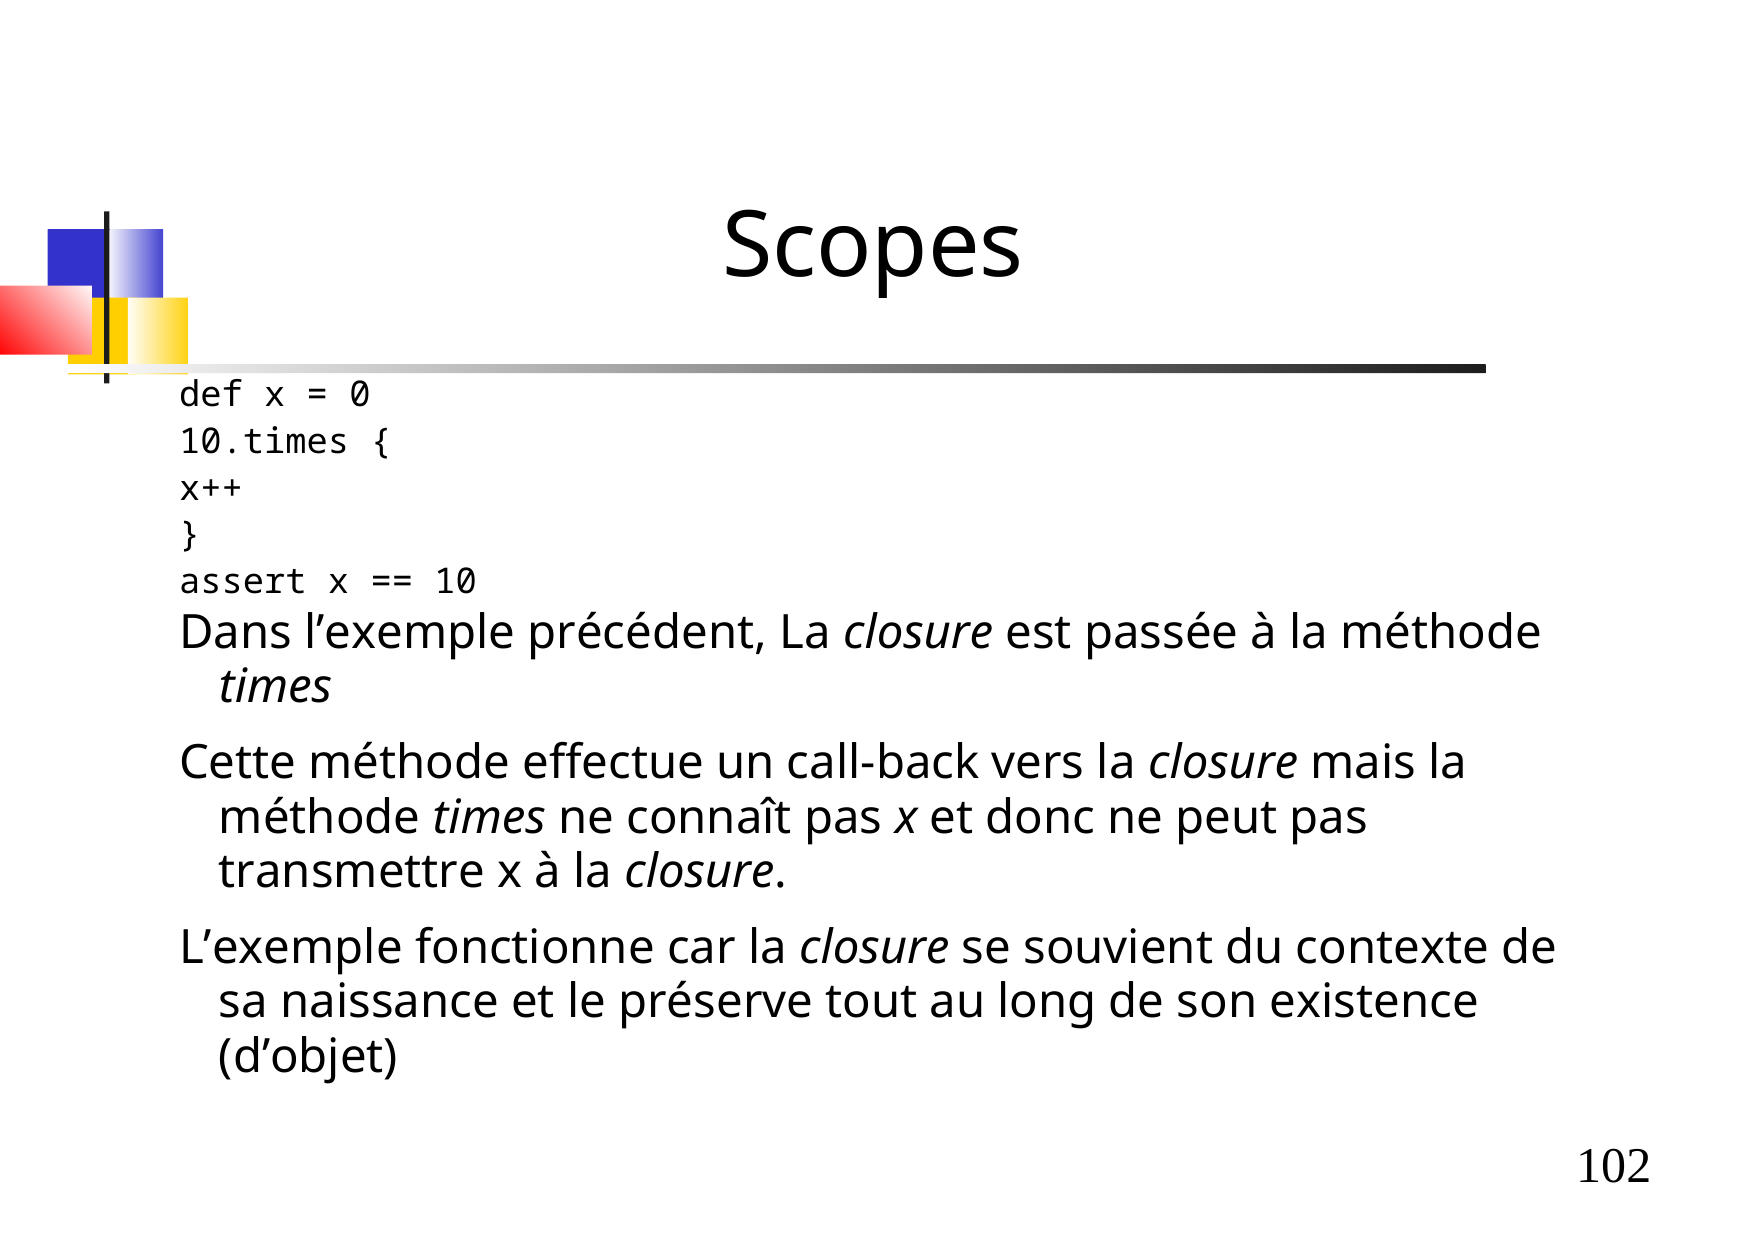

# Scopes
def x = 0
10.times {
x++
}
assert x == 10
Dans l’exemple précédent, La closure est passée à la méthode times
Cette méthode effectue un call-back vers la closure mais la méthode times ne connaît pas x et donc ne peut pas transmettre x à la closure.
L’exemple fonctionne car la closure se souvient du contexte de sa naissance et le préserve tout au long de son existence (d’objet)